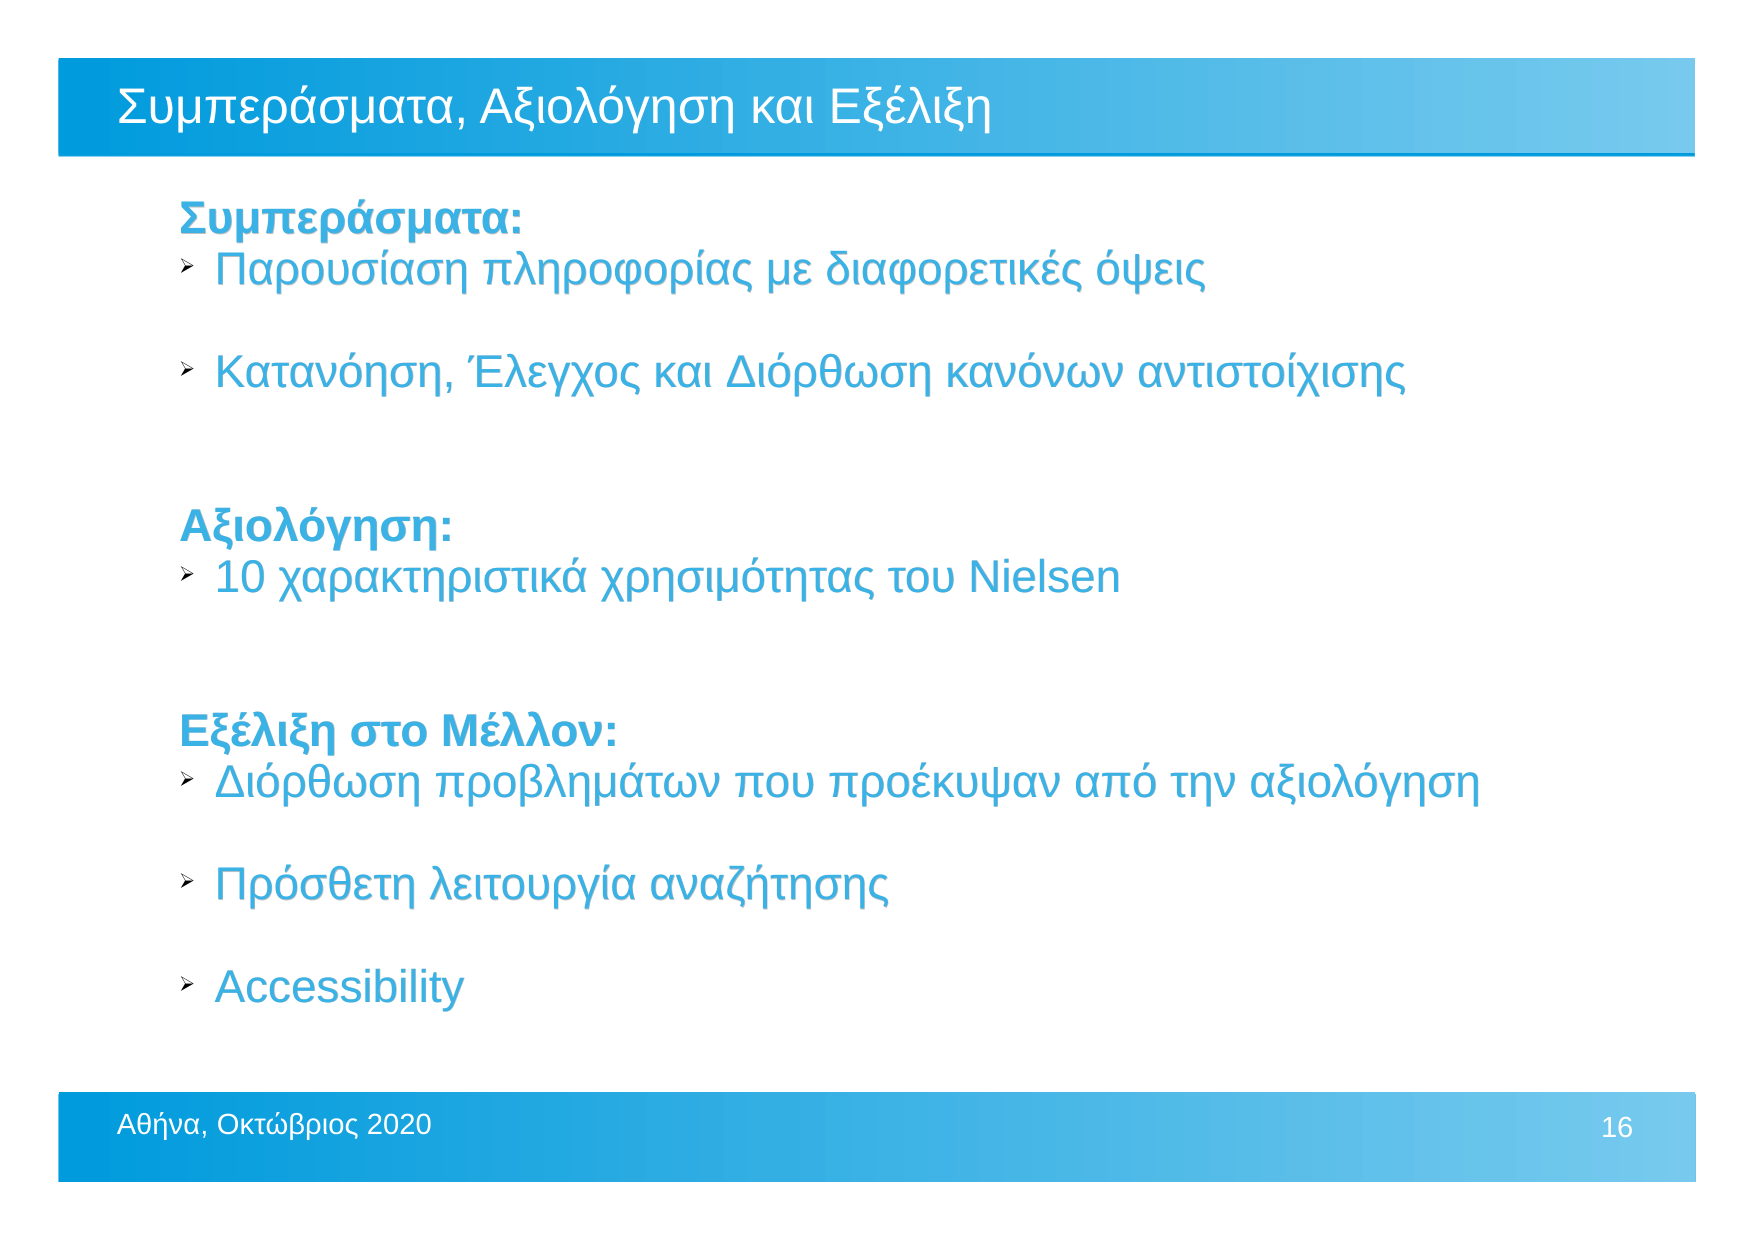

# Συμπεράσματα, Αξιολόγηση και Εξέλιξη
Συμπεράσματα:
Παρουσίαση πληροφορίας με διαφορετικές όψεις
Κατανόηση, Έλεγχος και Διόρθωση κανόνων αντιστοίχισης
Αξιολόγηση:
10 χαρακτηριστικά χρησιμότητας του Nielsen
Εξέλιξη στο Μέλλον:
Διόρθωση προβλημάτων που προέκυψαν από την αξιολόγηση
Πρόσθετη λειτουργία αναζήτησης
Accessibility
16